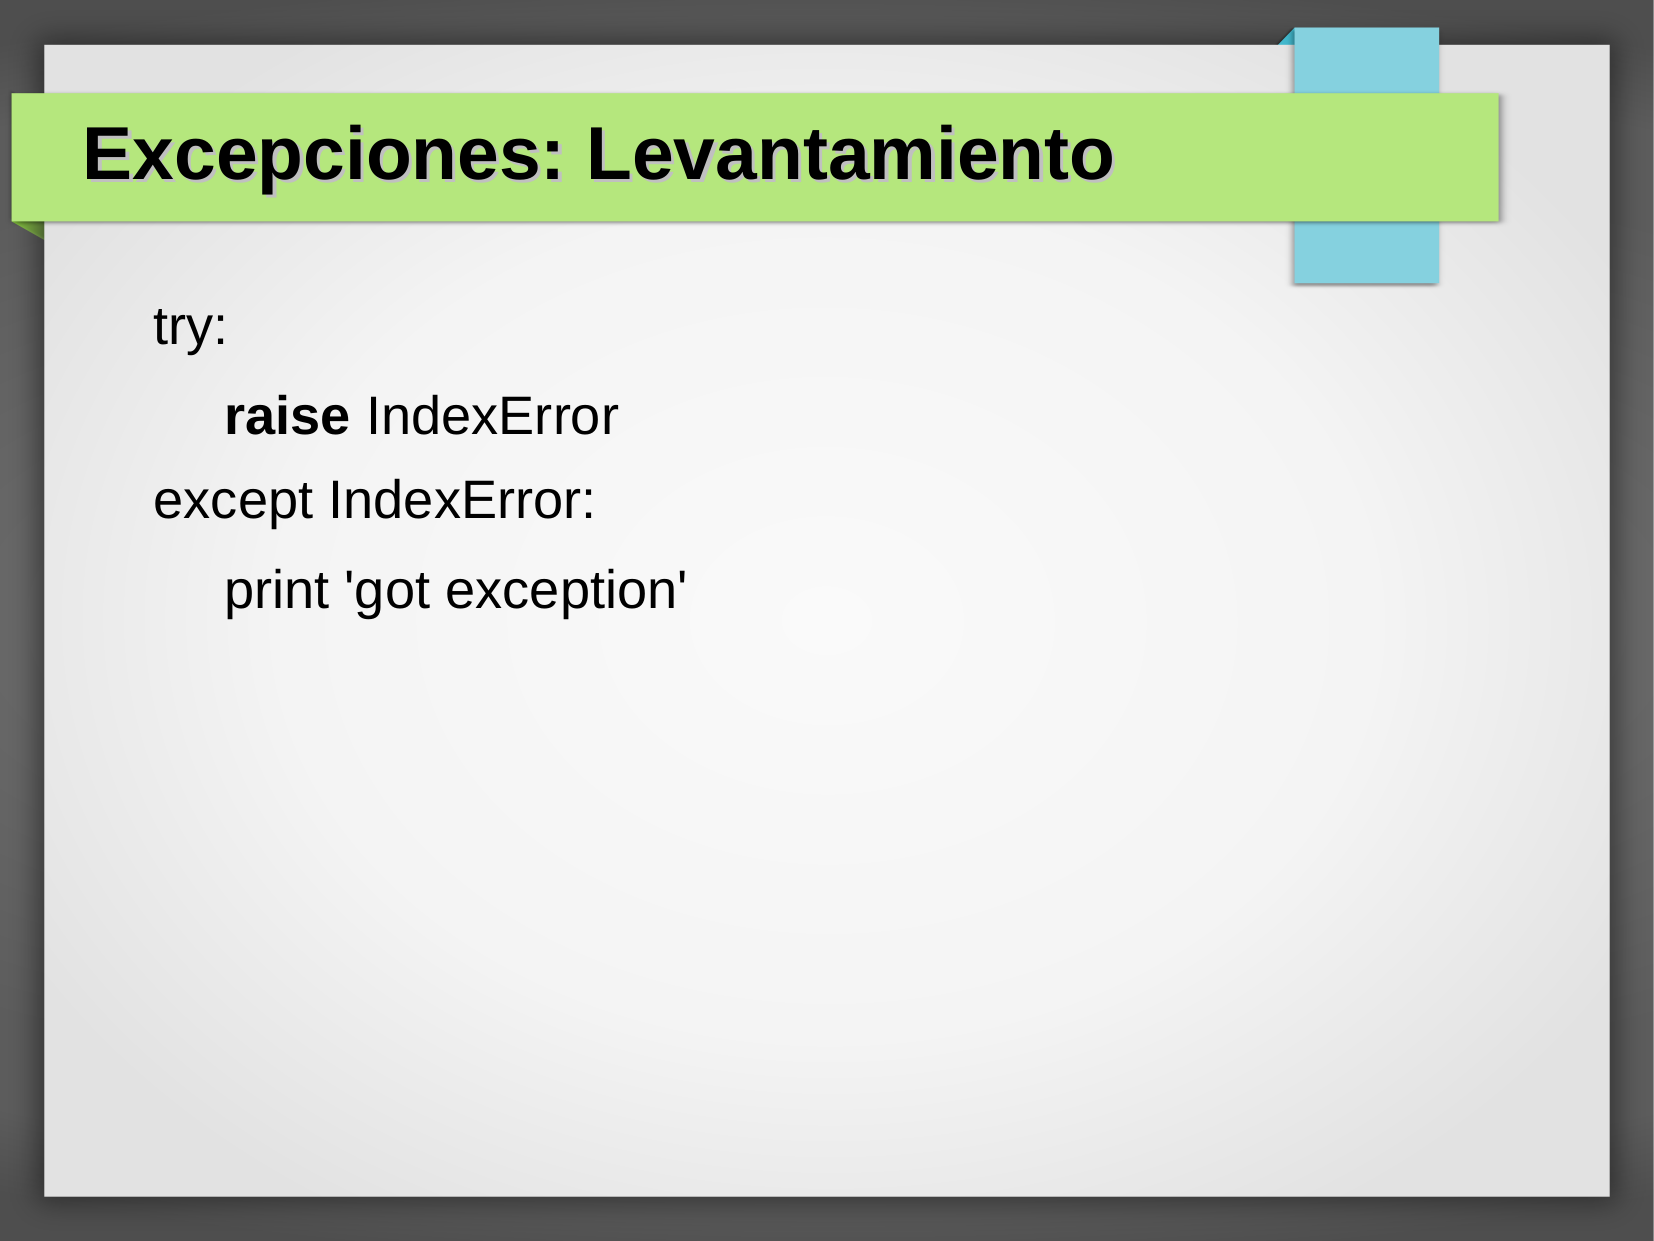

# Excepciones: Levantamiento
try:
raise IndexError
except IndexError:
print 'got exception'